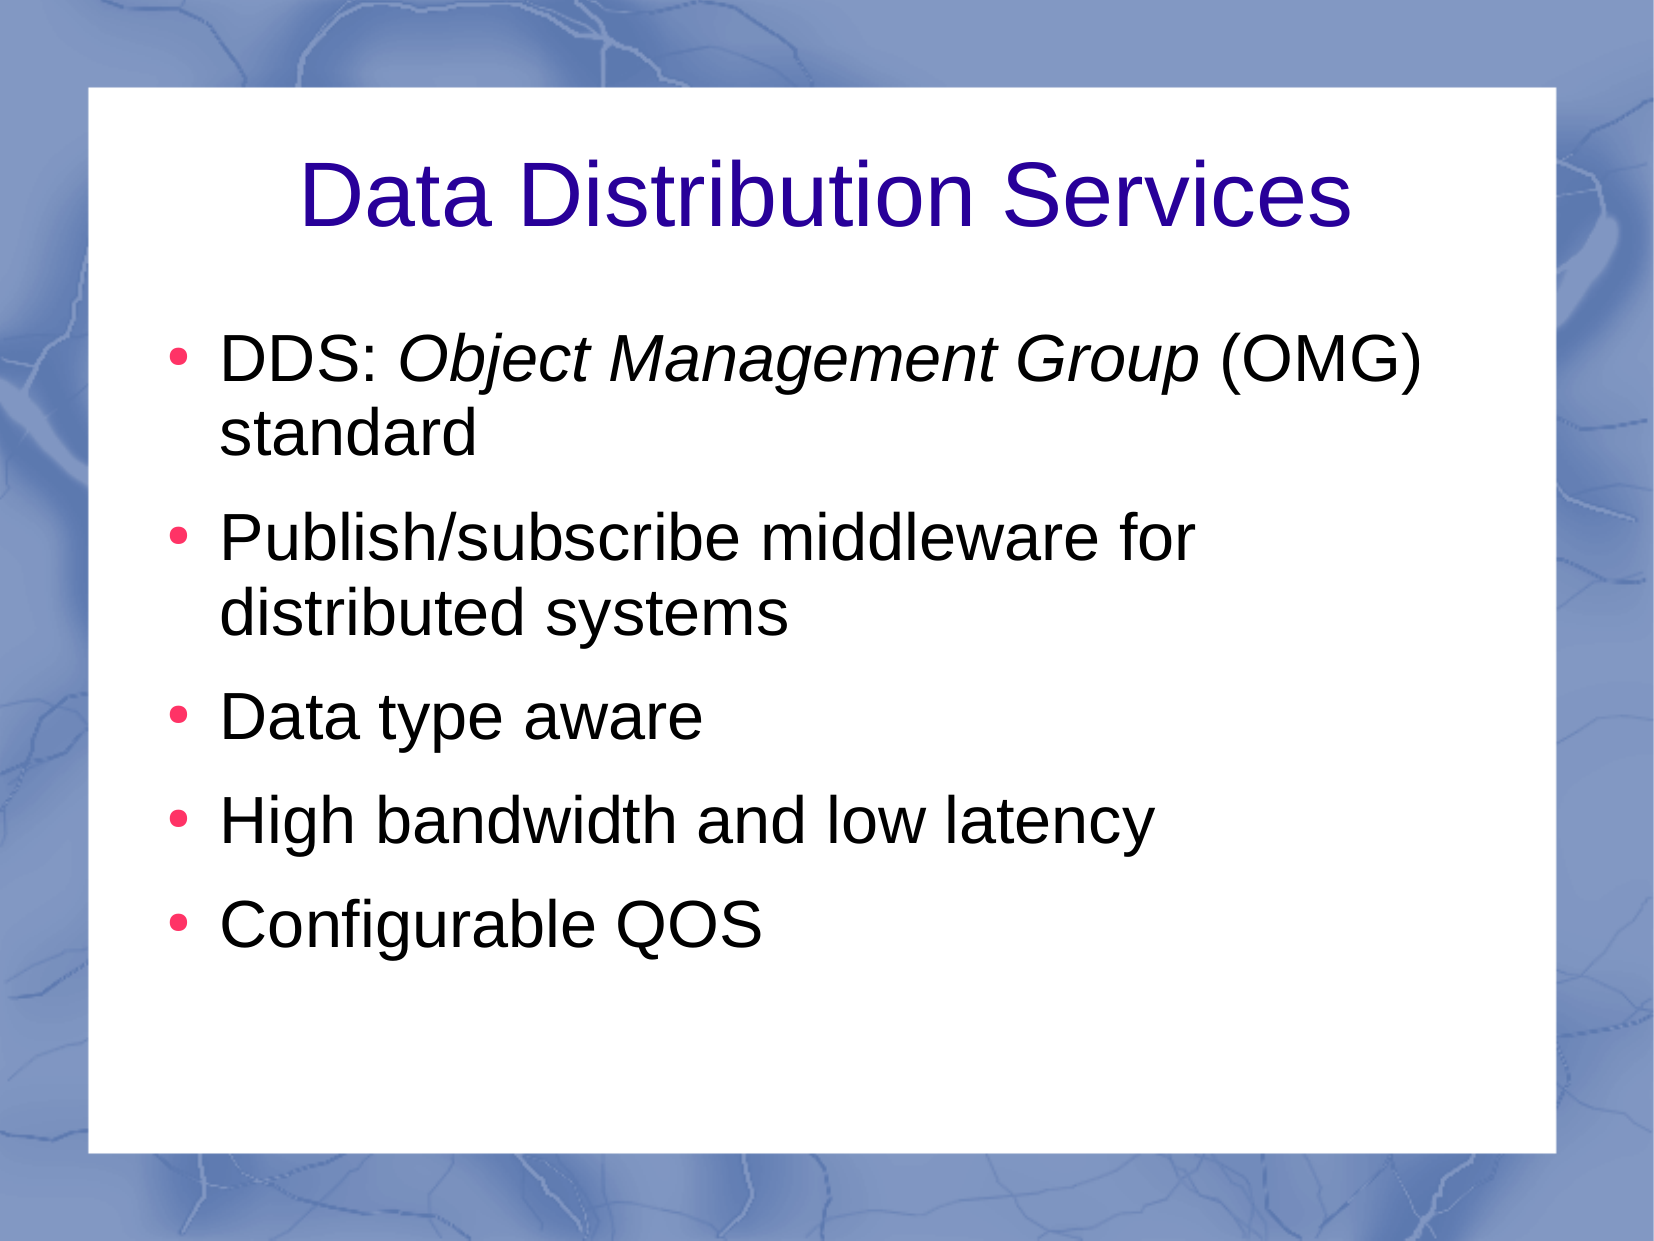

# Data Distribution Services
DDS: Object Management Group (OMG) standard
Publish/subscribe middleware for distributed systems
Data type aware
High bandwidth and low latency
Configurable QOS